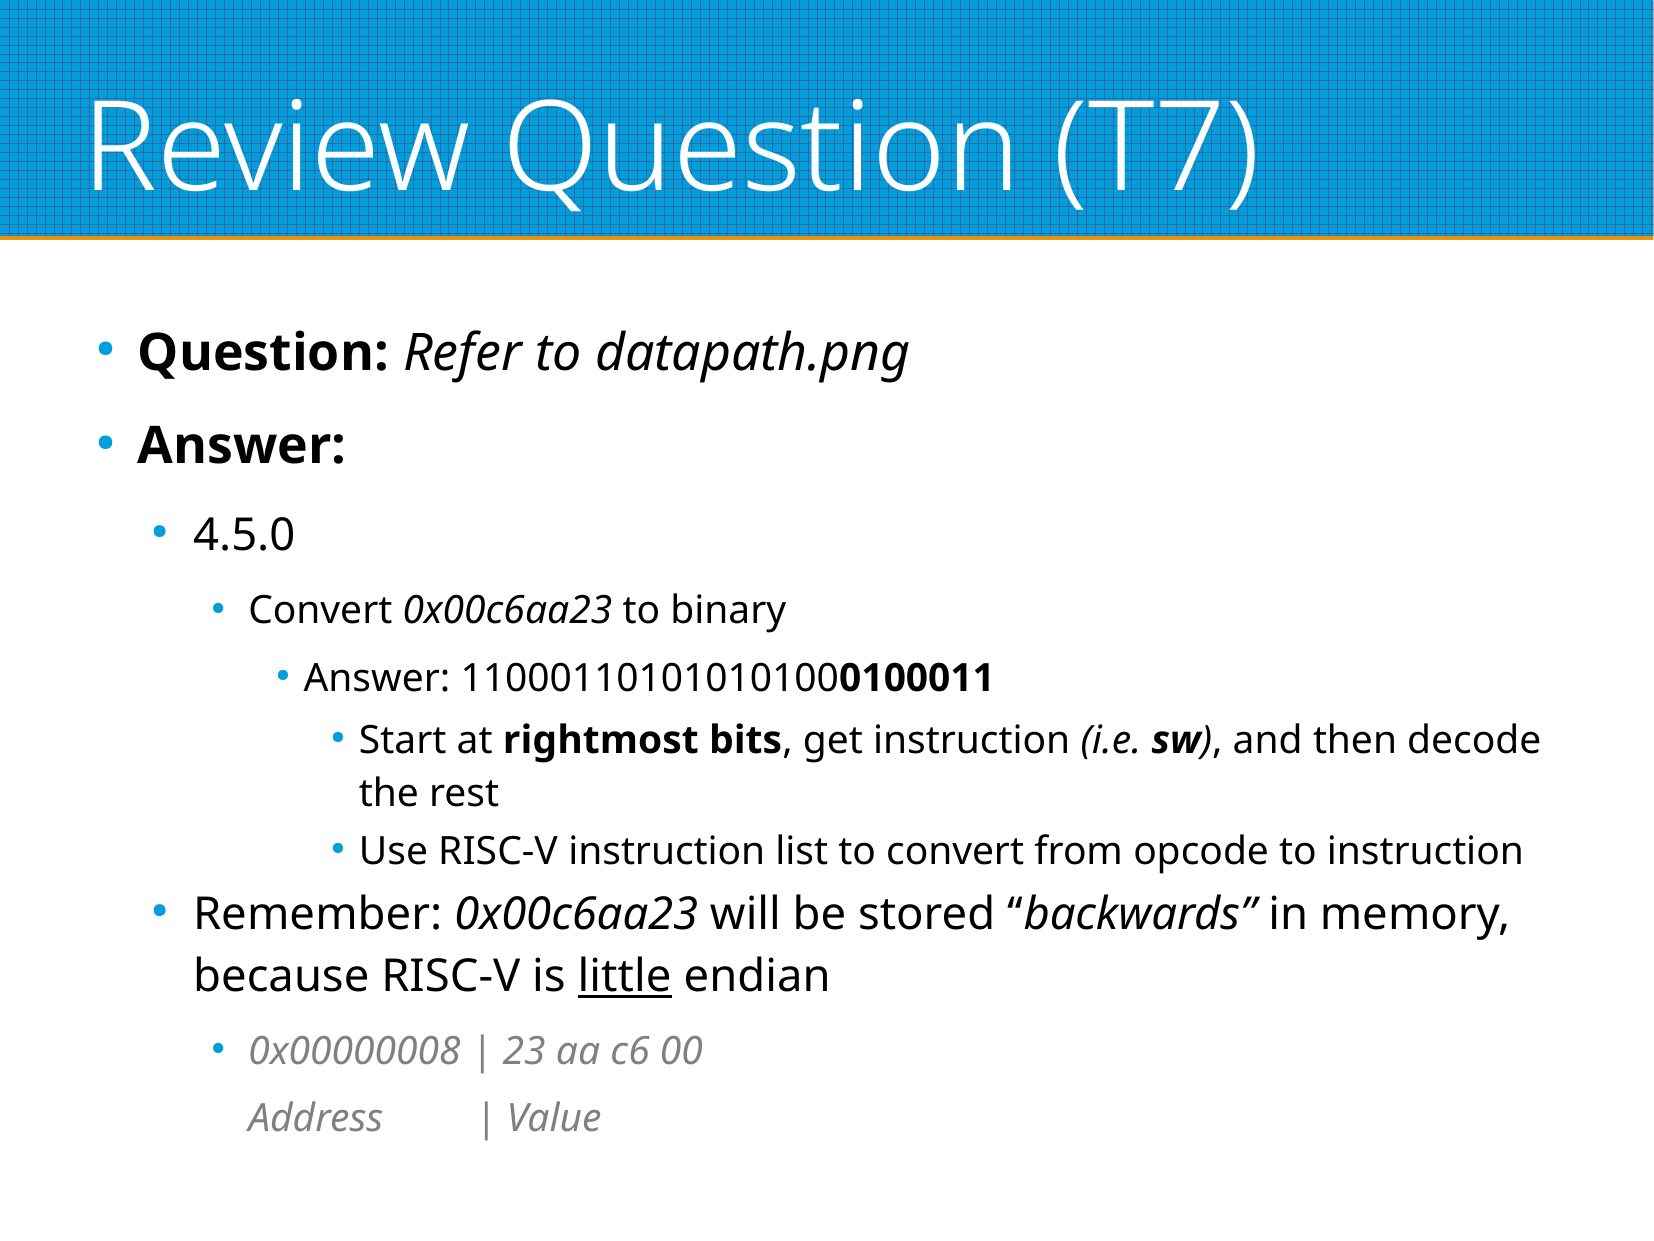

# Review Question (T7)
Question: Refer to datapath.png
Answer:
4.5.0
Convert 0x00c6aa23 to binary
Answer: 110001101010101000100011
Start at rightmost bits, get instruction (i.e. sw), and then decode the rest
Use RISC-V instruction list to convert from opcode to instruction
Remember: 0x00c6aa23 will be stored ‘‘backwards’’ in memory, because RISC-V is little endian
0x00000008 | 23 aa c6 00
Address | Value